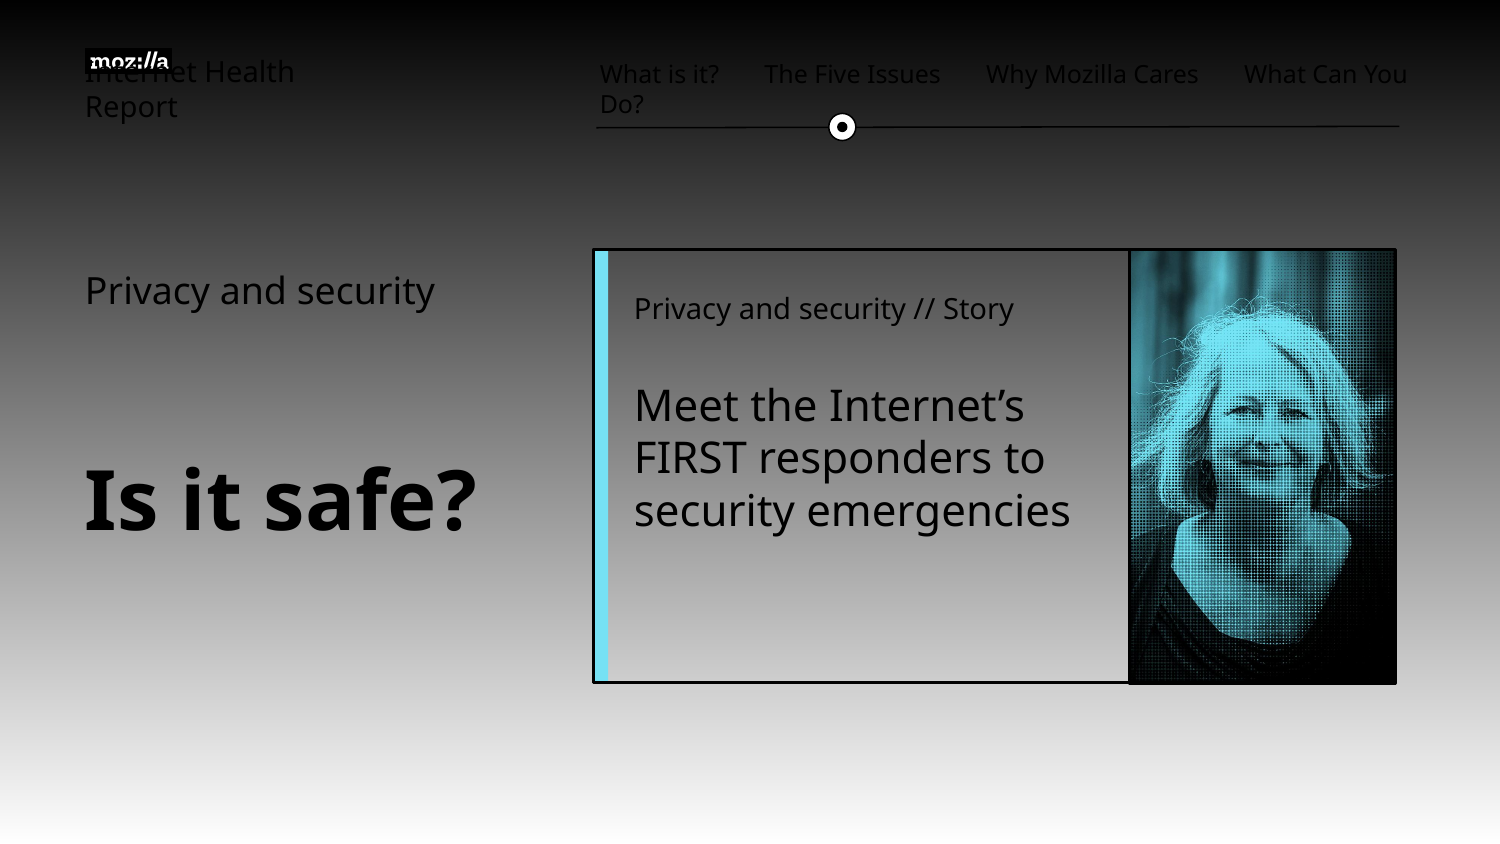

Internet Health Report
What is it? The Five Issues Why Mozilla Cares What Can You Do?
Privacy and security
Is it safe?
Privacy and security // Story
Meet the Internet’s FIRST responders to security emergencies